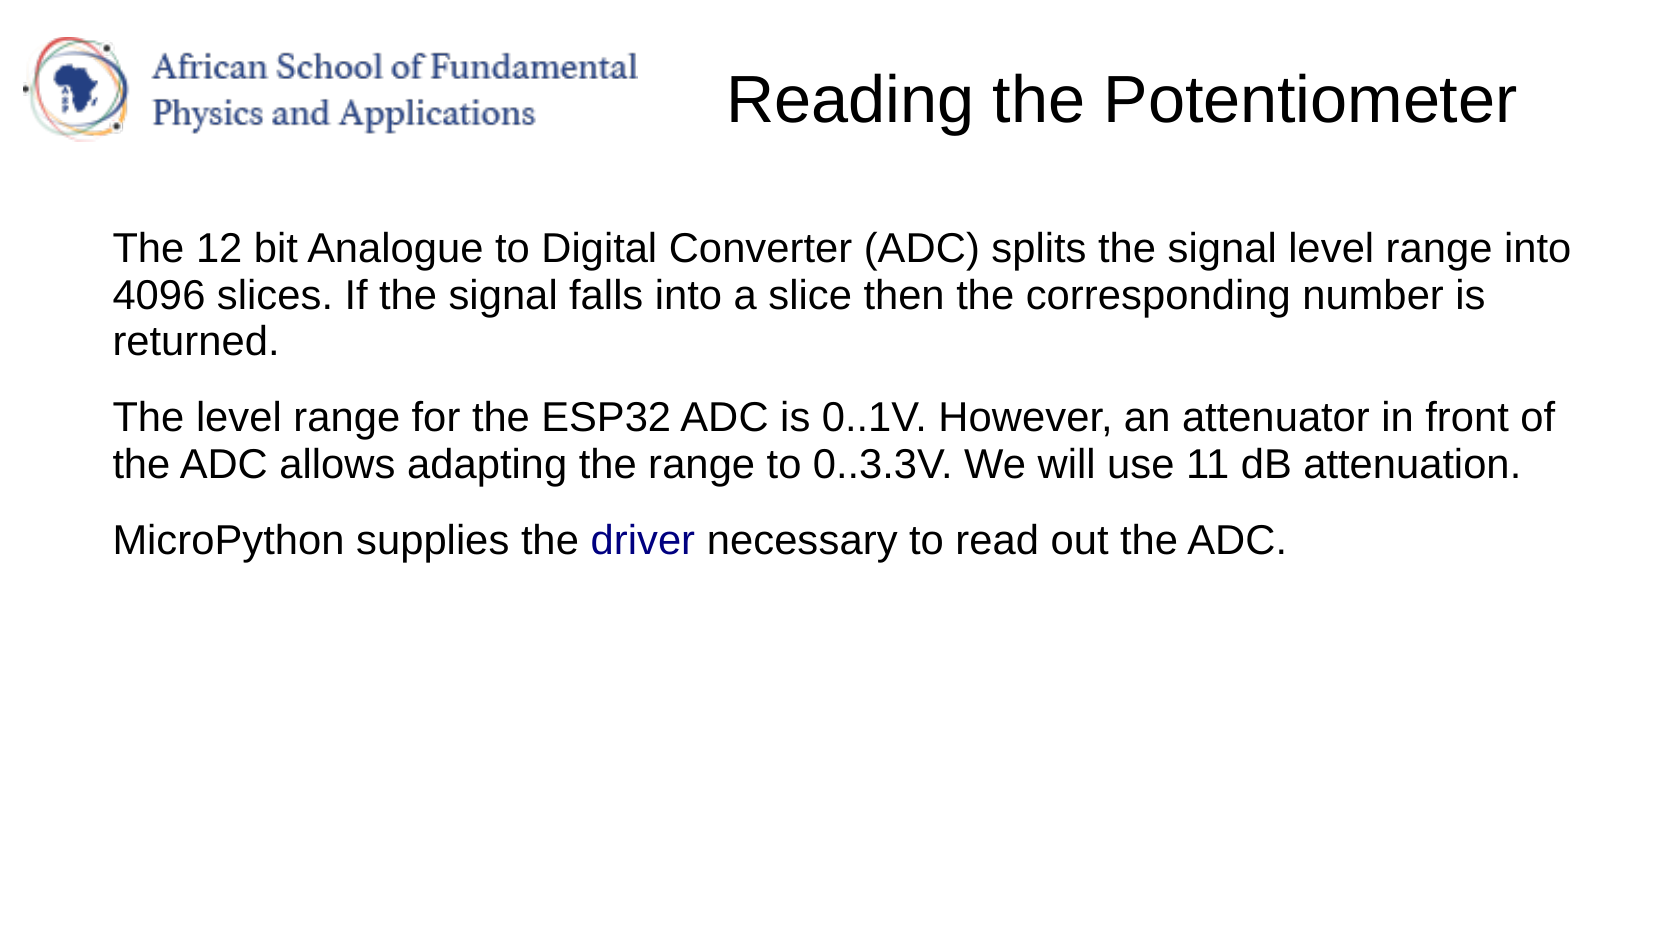

# Reading the Potentiometer
The 12 bit Analogue to Digital Converter (ADC) splits the signal level range into 4096 slices. If the signal falls into a slice then the corresponding number is returned.
The level range for the ESP32 ADC is 0..1V. However, an attenuator in front of the ADC allows adapting the range to 0..3.3V. We will use 11 dB attenuation.
MicroPython supplies the driver necessary to read out the ADC.